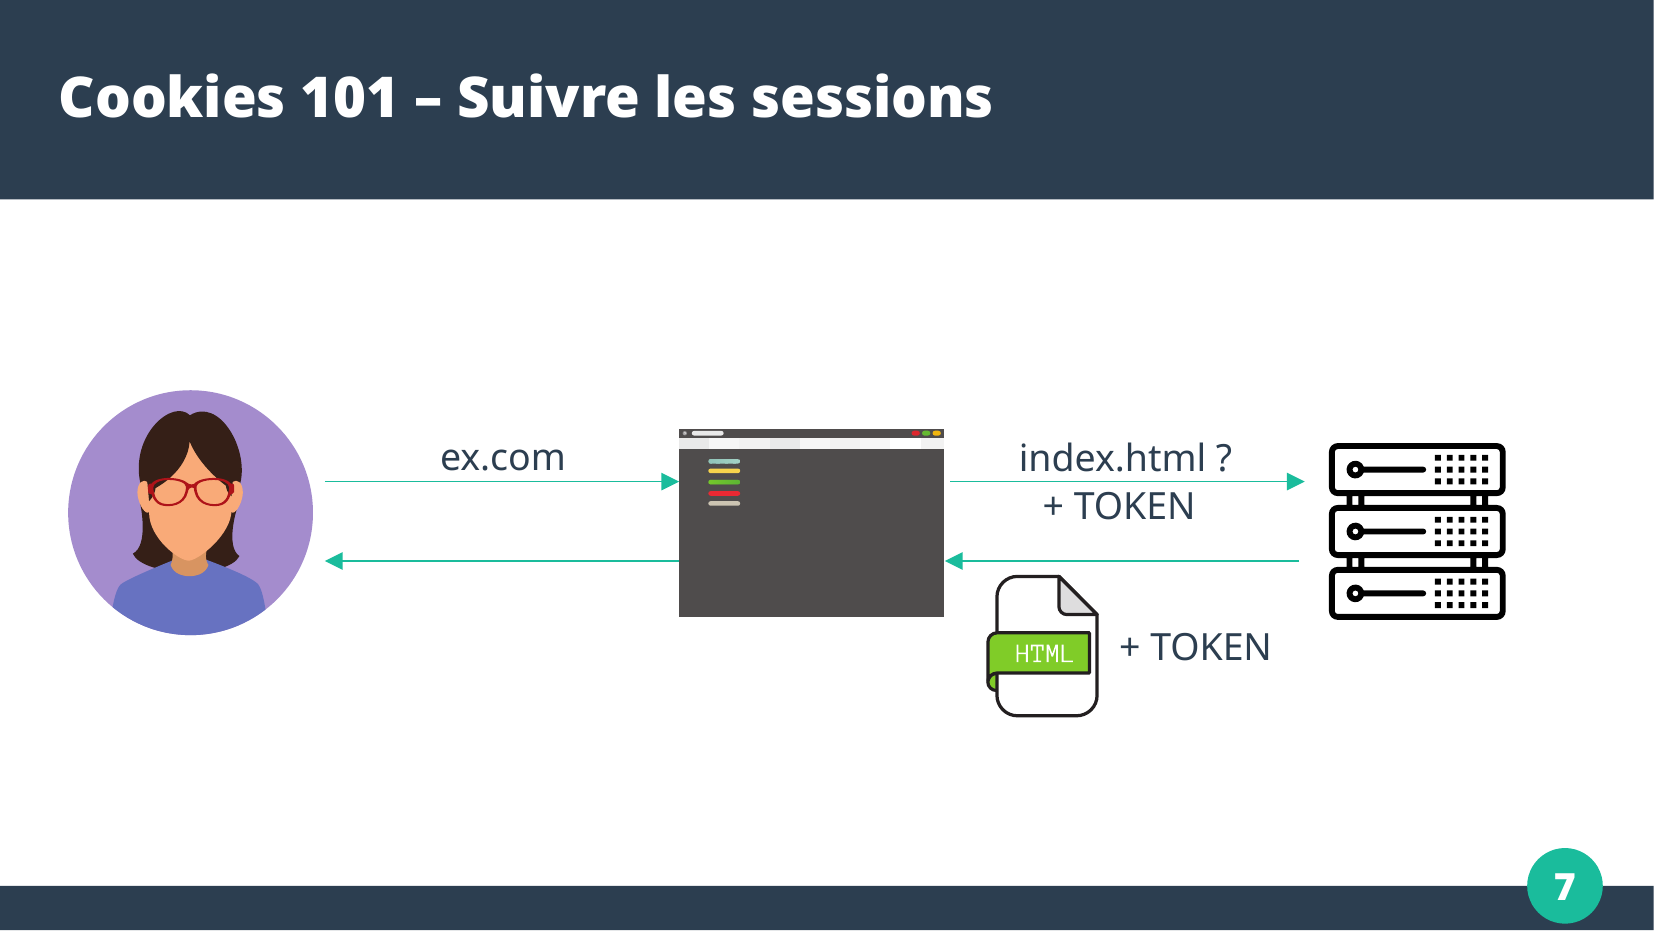

# Cookies 101 – Suivre les sessions
ex.com
index.html ?
+ TOKEN
+ TOKEN